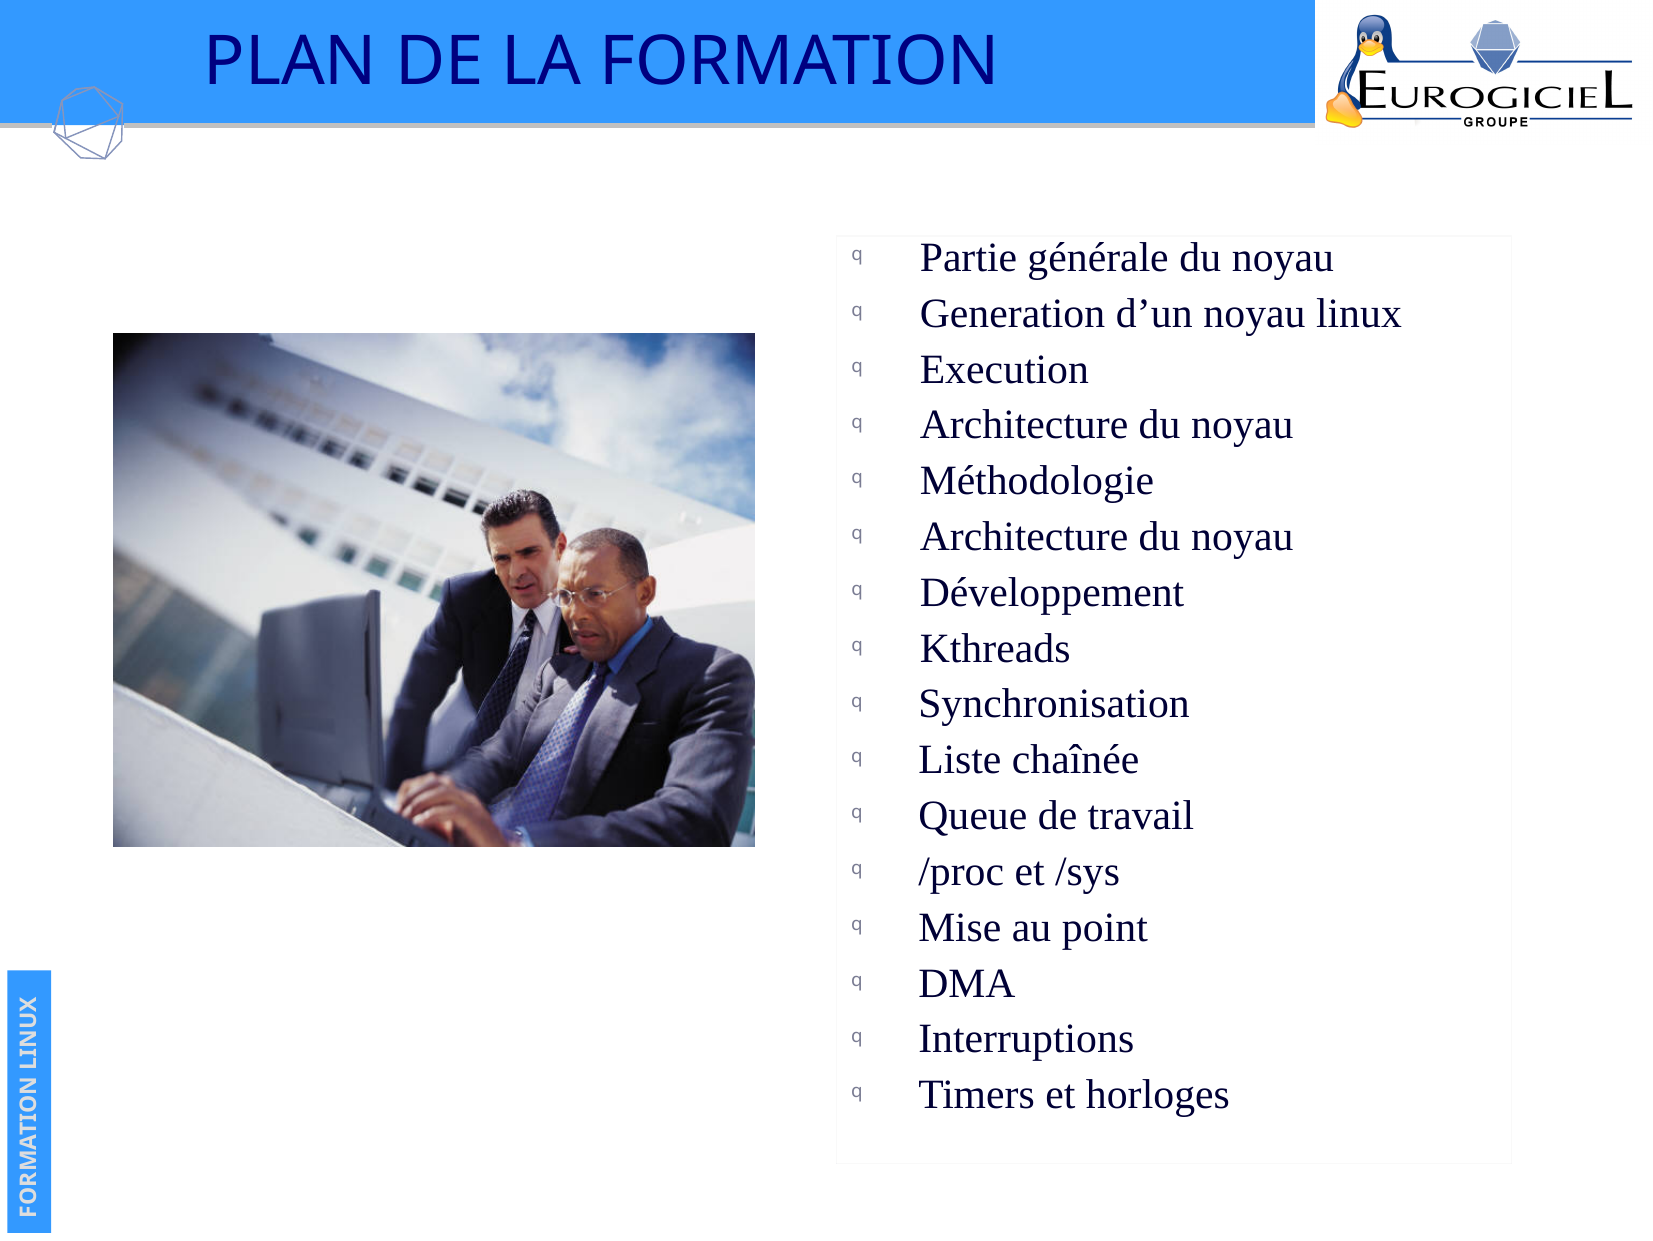

# PLAN DE LA FORMATION
Partie générale du noyau
Generation d’un noyau linux
Execution
Architecture du noyau
Méthodologie
Architecture du noyau
Développement
Kthreads
Synchronisation
Liste chaînée
Queue de travail
/proc et /sys
Mise au point
DMA
Interruptions
Timers et horloges